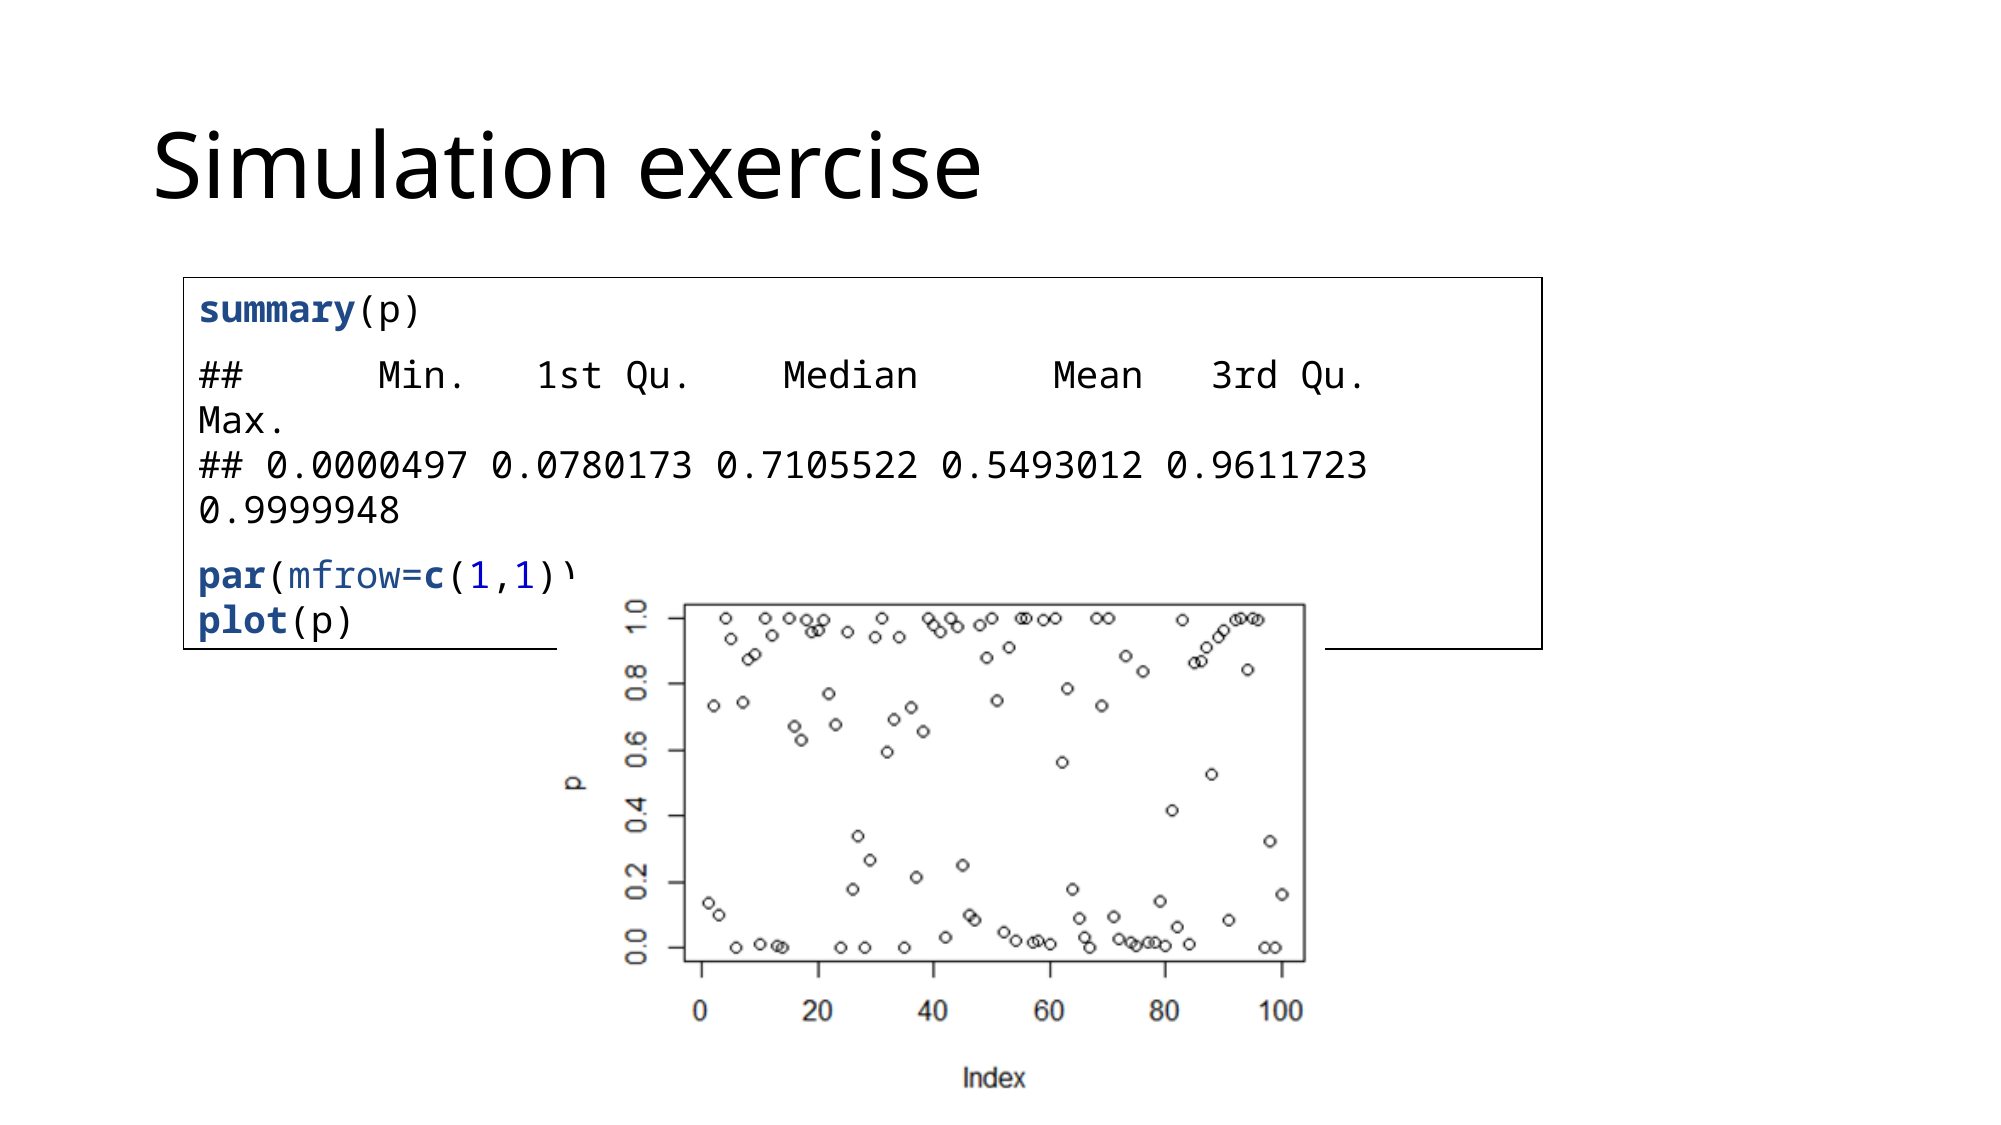

# Simulation exercise
summary(p)
## Min. 1st Qu. Median Mean 3rd Qu. Max. ## 0.0000497 0.0780173 0.7105522 0.5493012 0.9611723 0.9999948
par(mfrow=c(1,1))
plot(p)